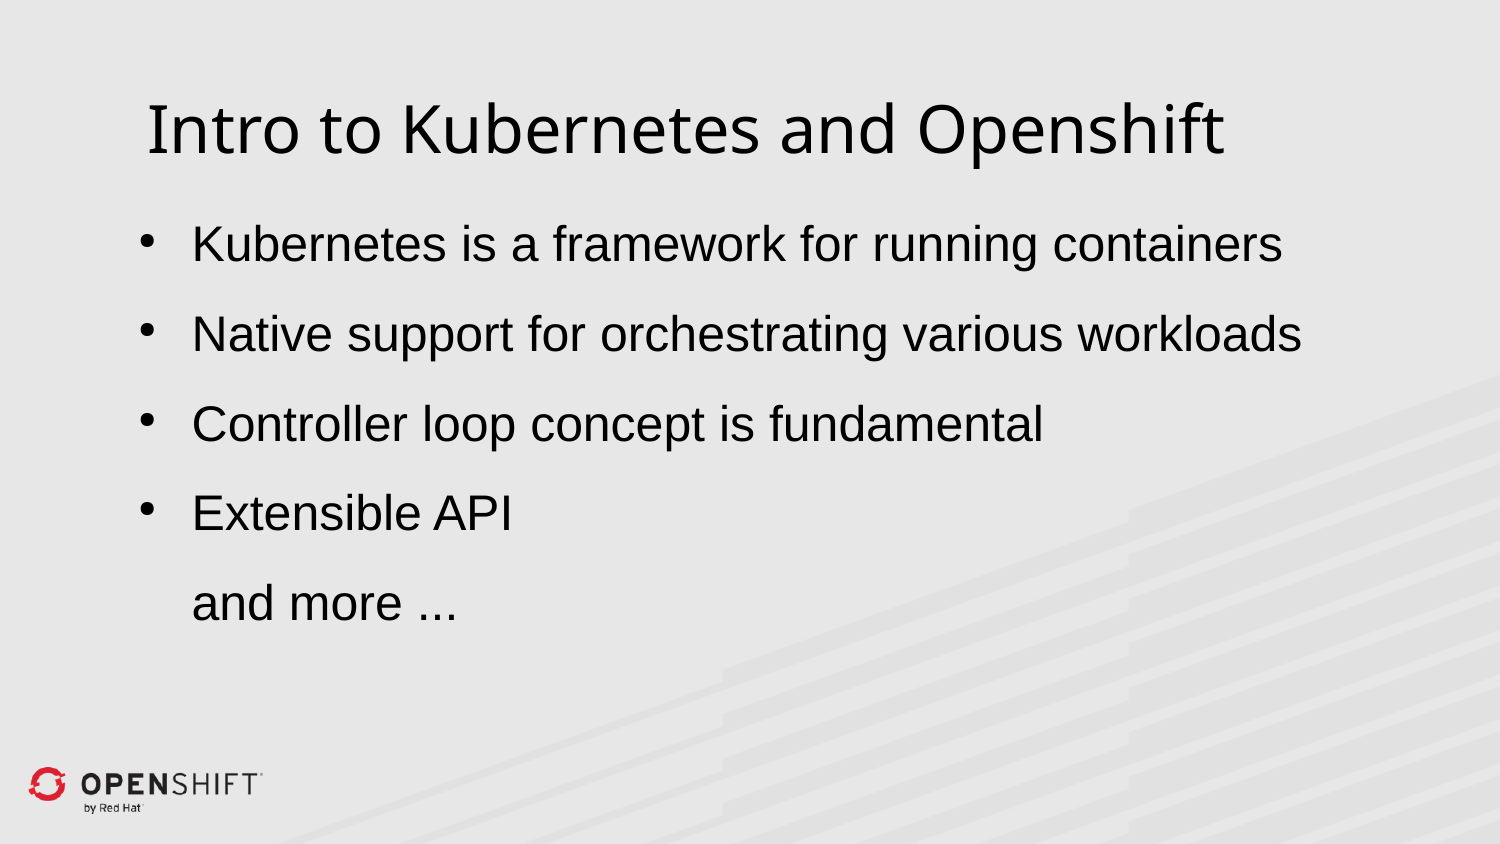

Intro to Kubernetes and Openshift
# Kubernetes is a framework for running containers
Native support for orchestrating various workloads
Controller loop concept is fundamental
Extensible API
and more ...